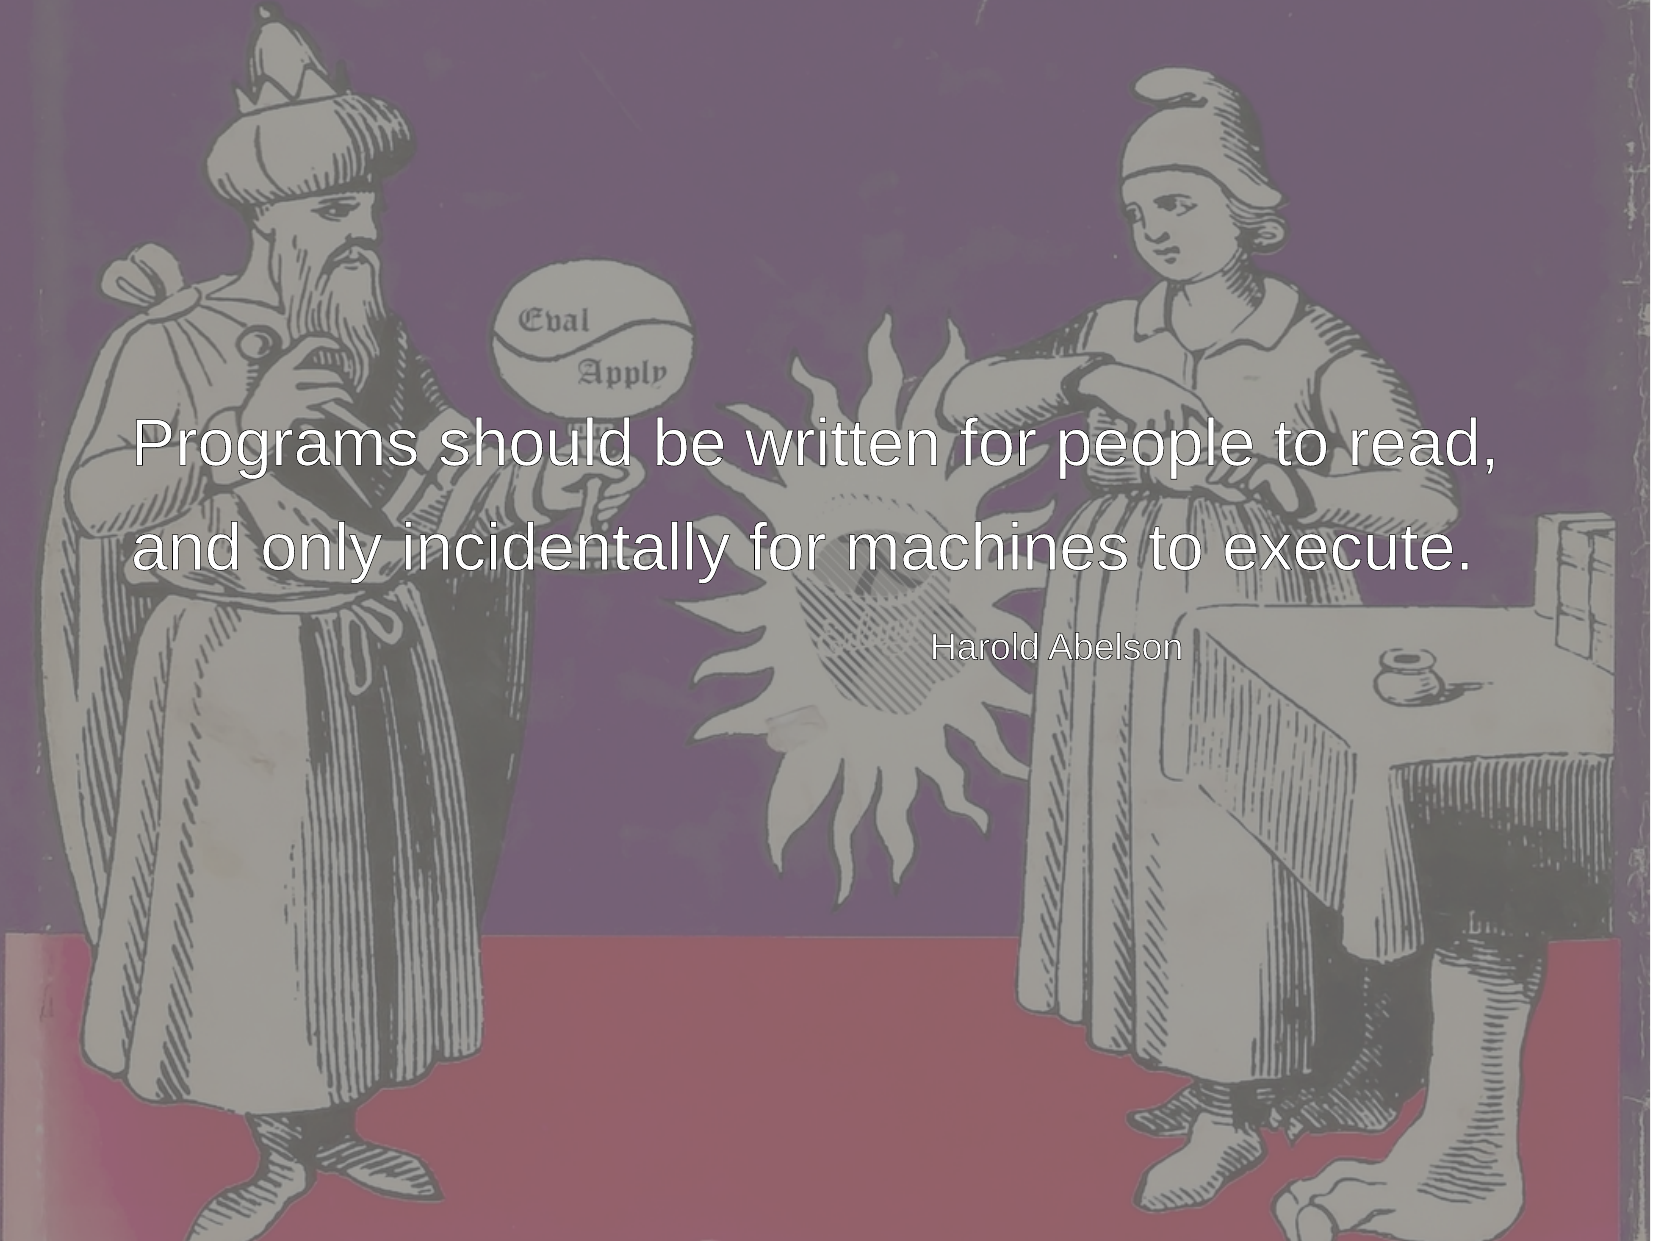

#
Programs should be written for people to read,
and only incidentally for machines to execute.
Harold Abelson